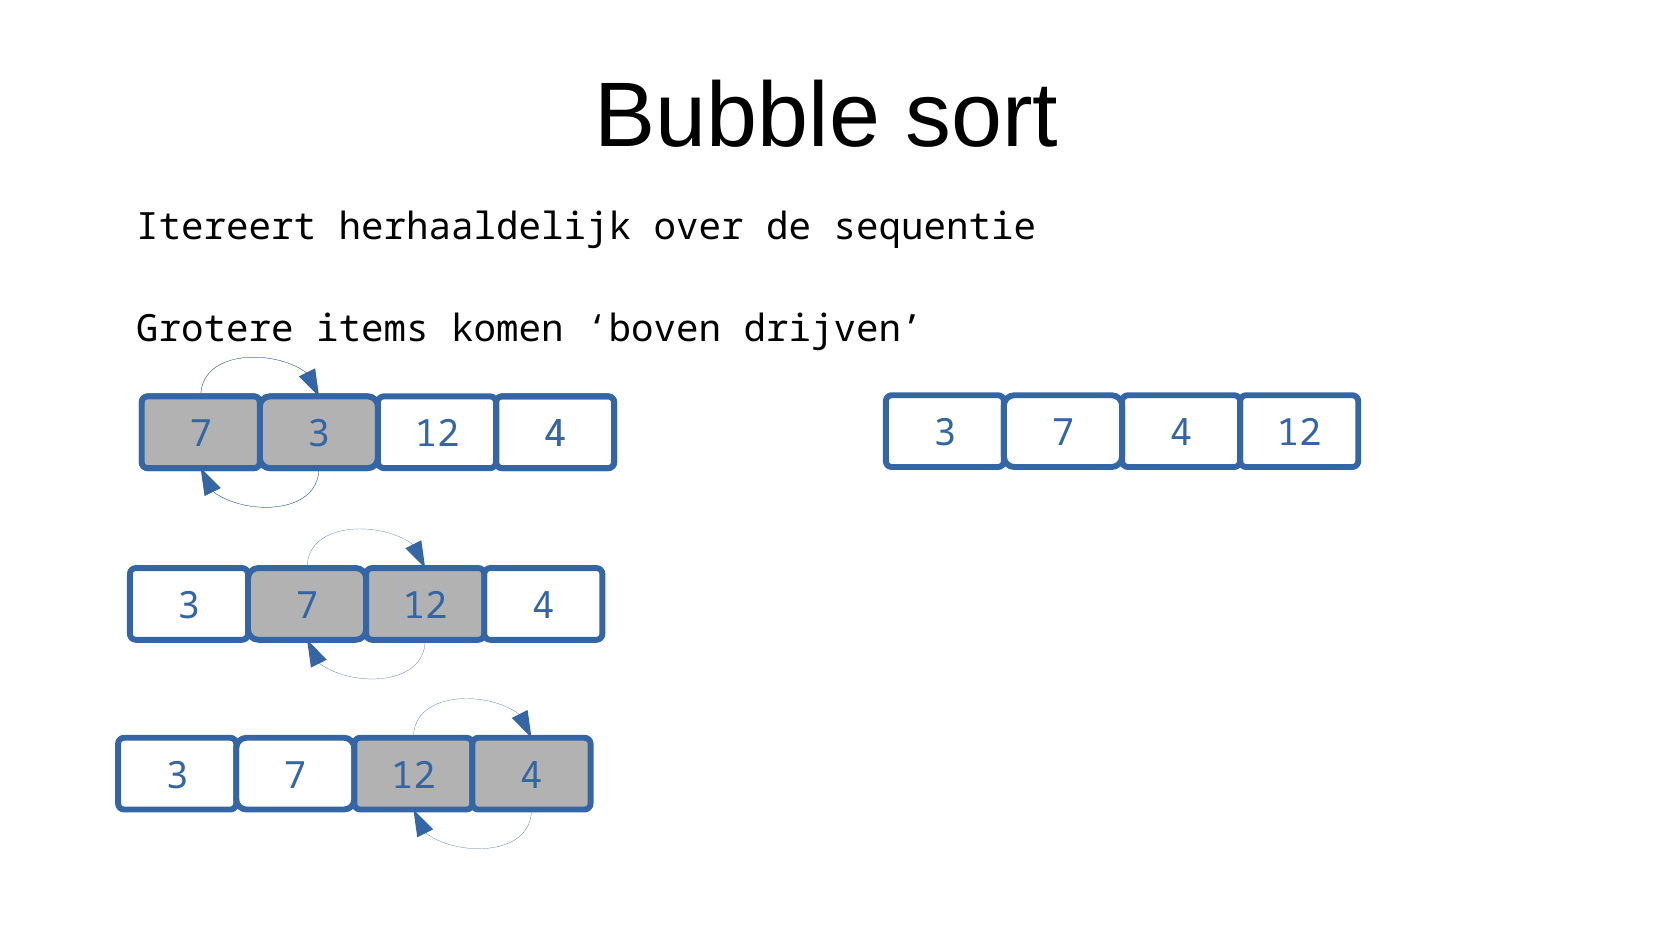

# Bubble sort
Itereert herhaaldelijk over de sequentie
Grotere items komen ‘boven drijven’
3
7
4
12
12
7
3
3
12
4
4
3
7
12
4
3
7
12
4